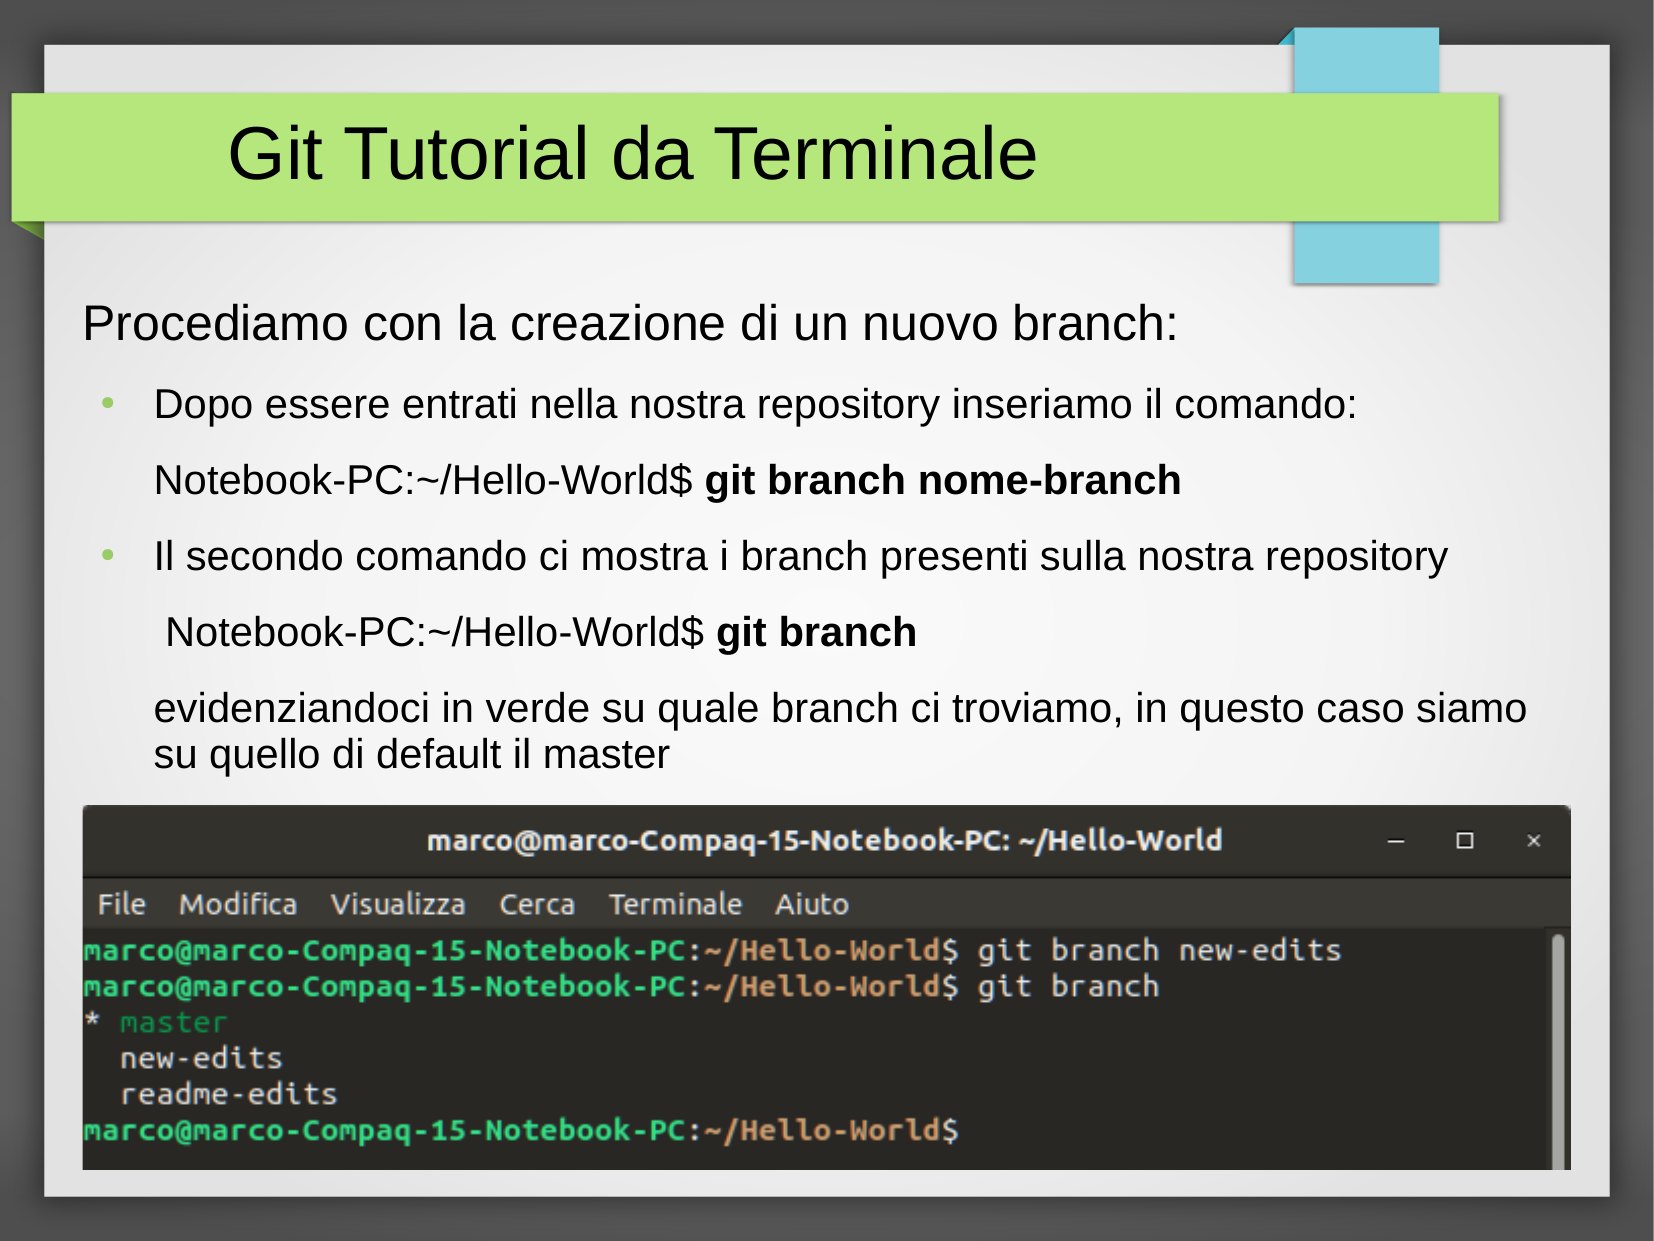

# Git Tutorial da Terminale
Procediamo con la creazione di un nuovo branch:
Dopo essere entrati nella nostra repository inseriamo il comando:
Notebook-PC:~/Hello-World$ git branch nome-branch
Il secondo comando ci mostra i branch presenti sulla nostra repository
 Notebook-PC:~/Hello-World$ git branch
evidenziandoci in verde su quale branch ci troviamo, in questo caso siamo su quello di default il master